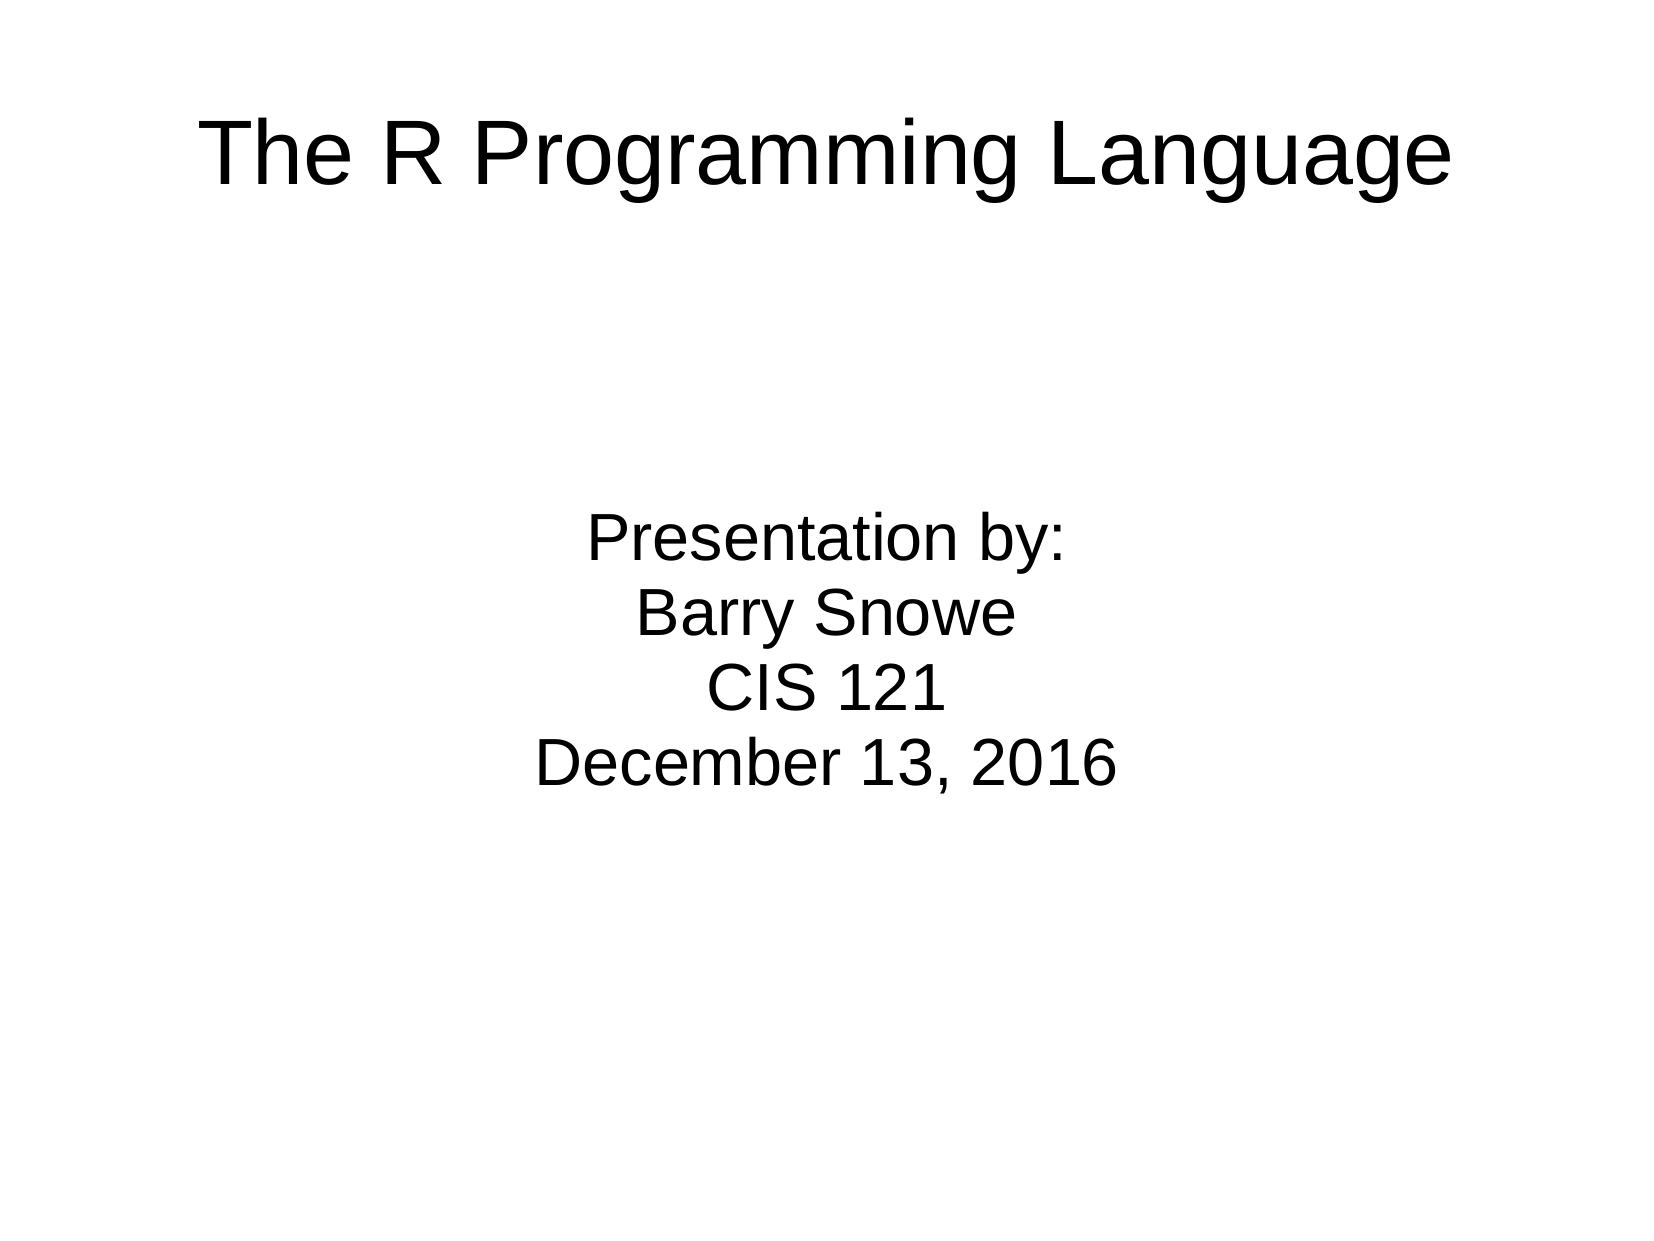

# The R Programming Language
Presentation by:
Barry Snowe
CIS 121
December 13, 2016